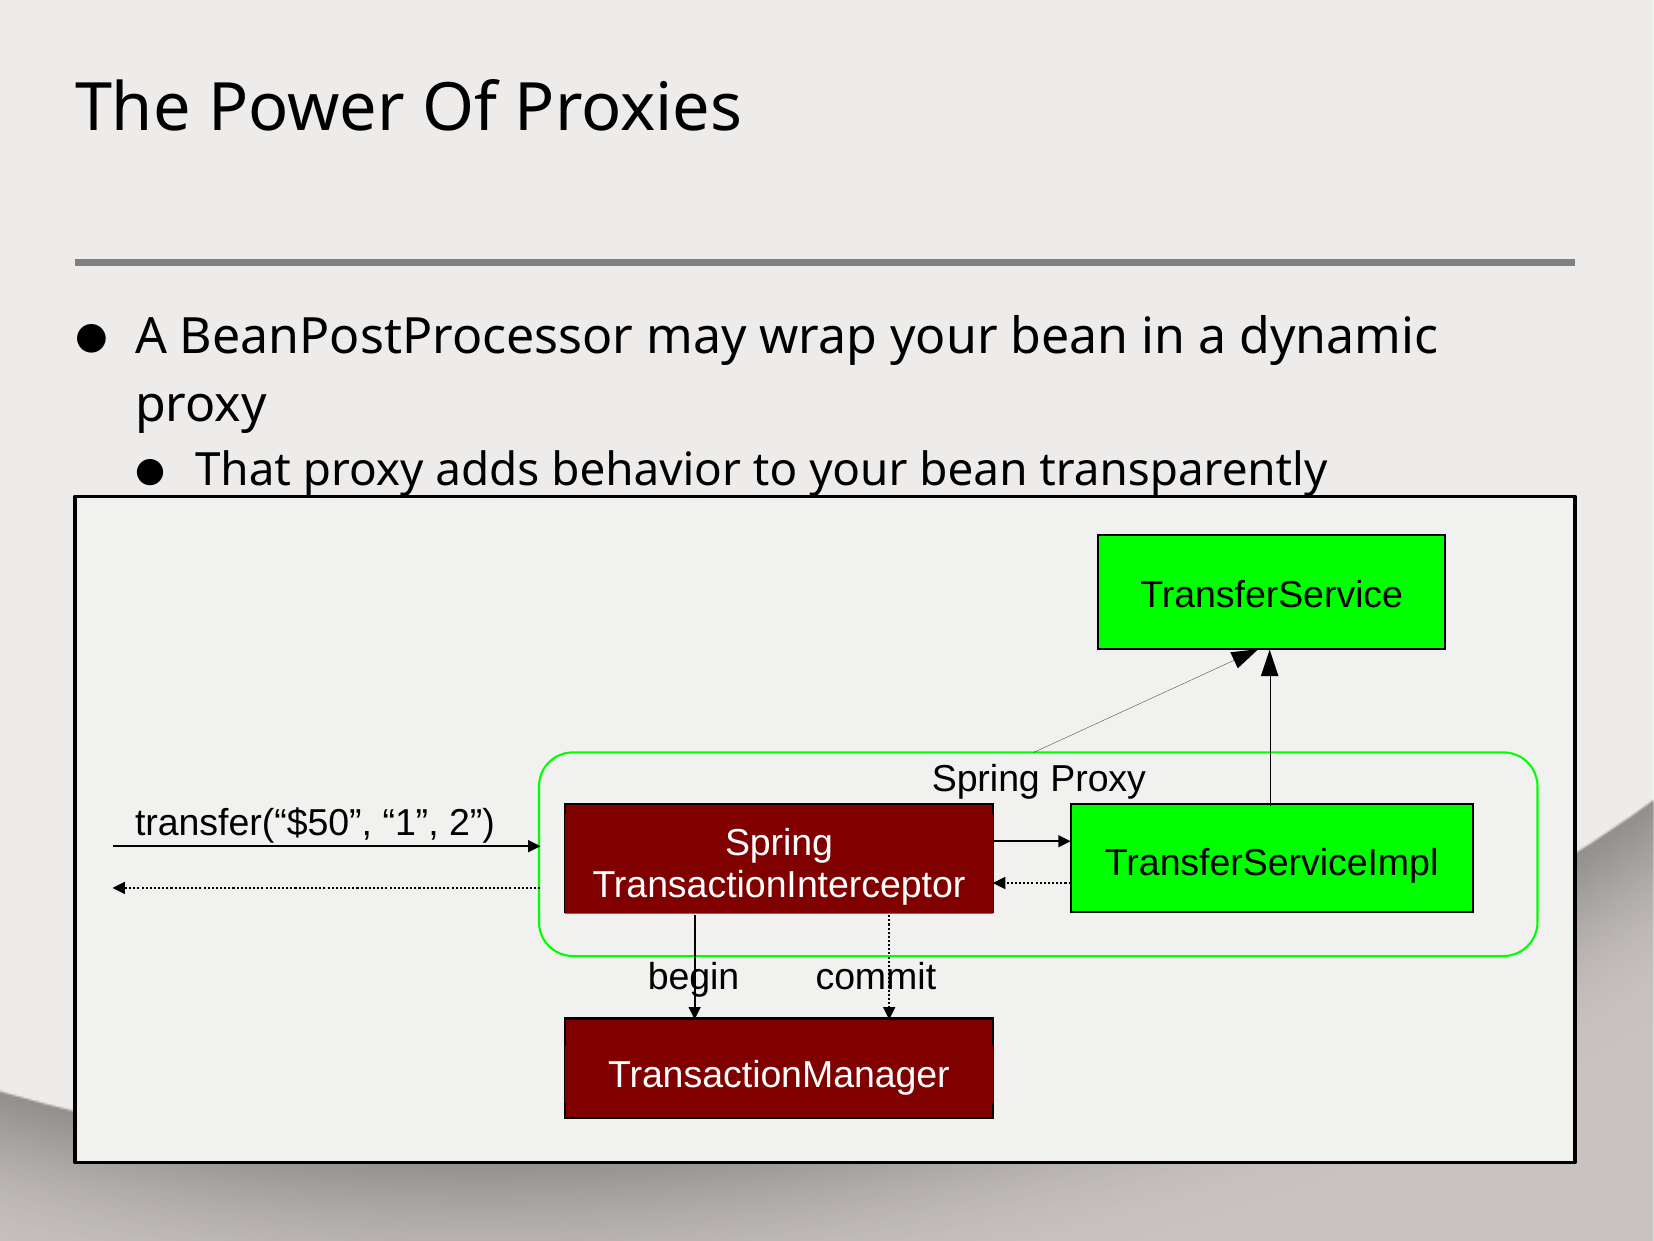

# The Power Of Proxies
A BeanPostProcessor may wrap your bean in a dynamic proxy
That proxy adds behavior to your bean transparently
TransferService
Spring Proxy
transfer(“$50”, “1”, 2”)
Spring
TransactionInterceptor
TransferServiceImpl
begin
commit
TransactionManager